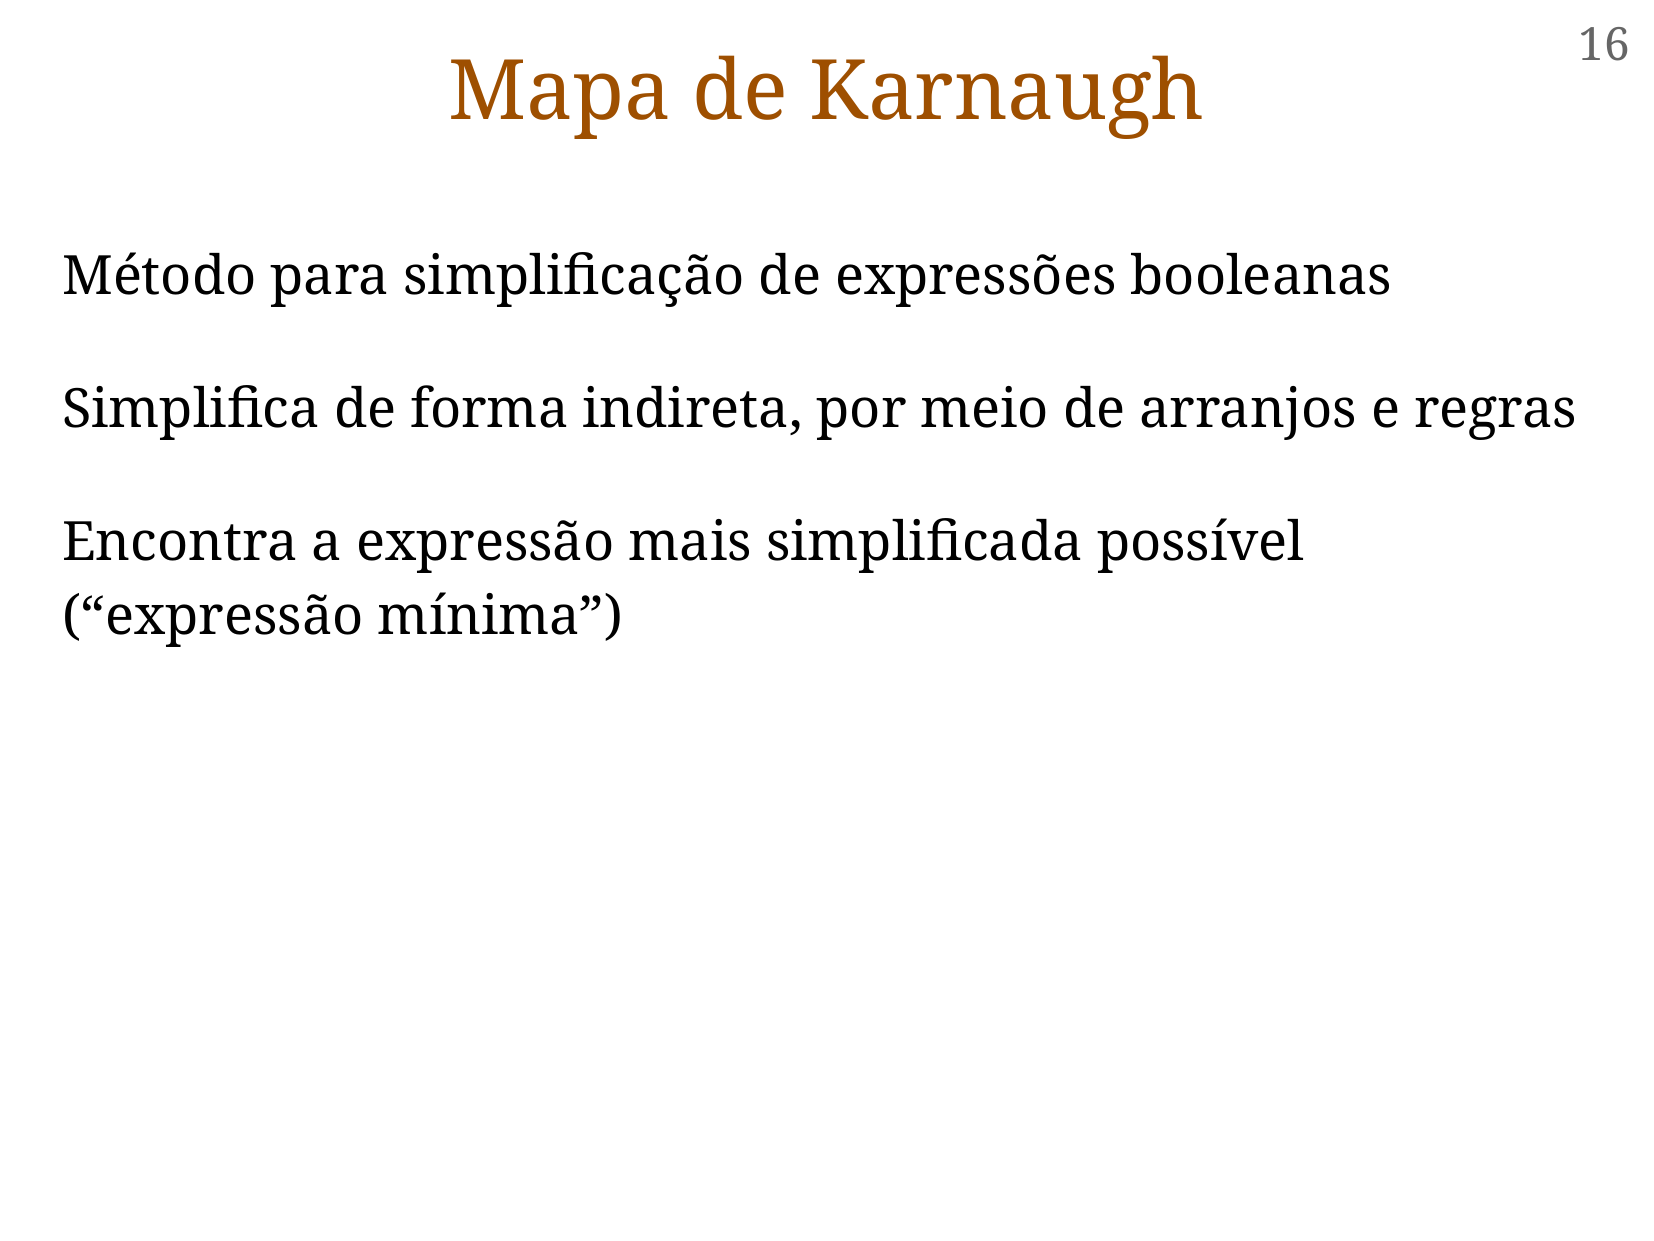

16
# Mapa de Karnaugh
Método para simplificação de expressões booleanas
Simplifica de forma indireta, por meio de arranjos e regras
Encontra a expressão mais simplificada possível (“expressão mínima”)